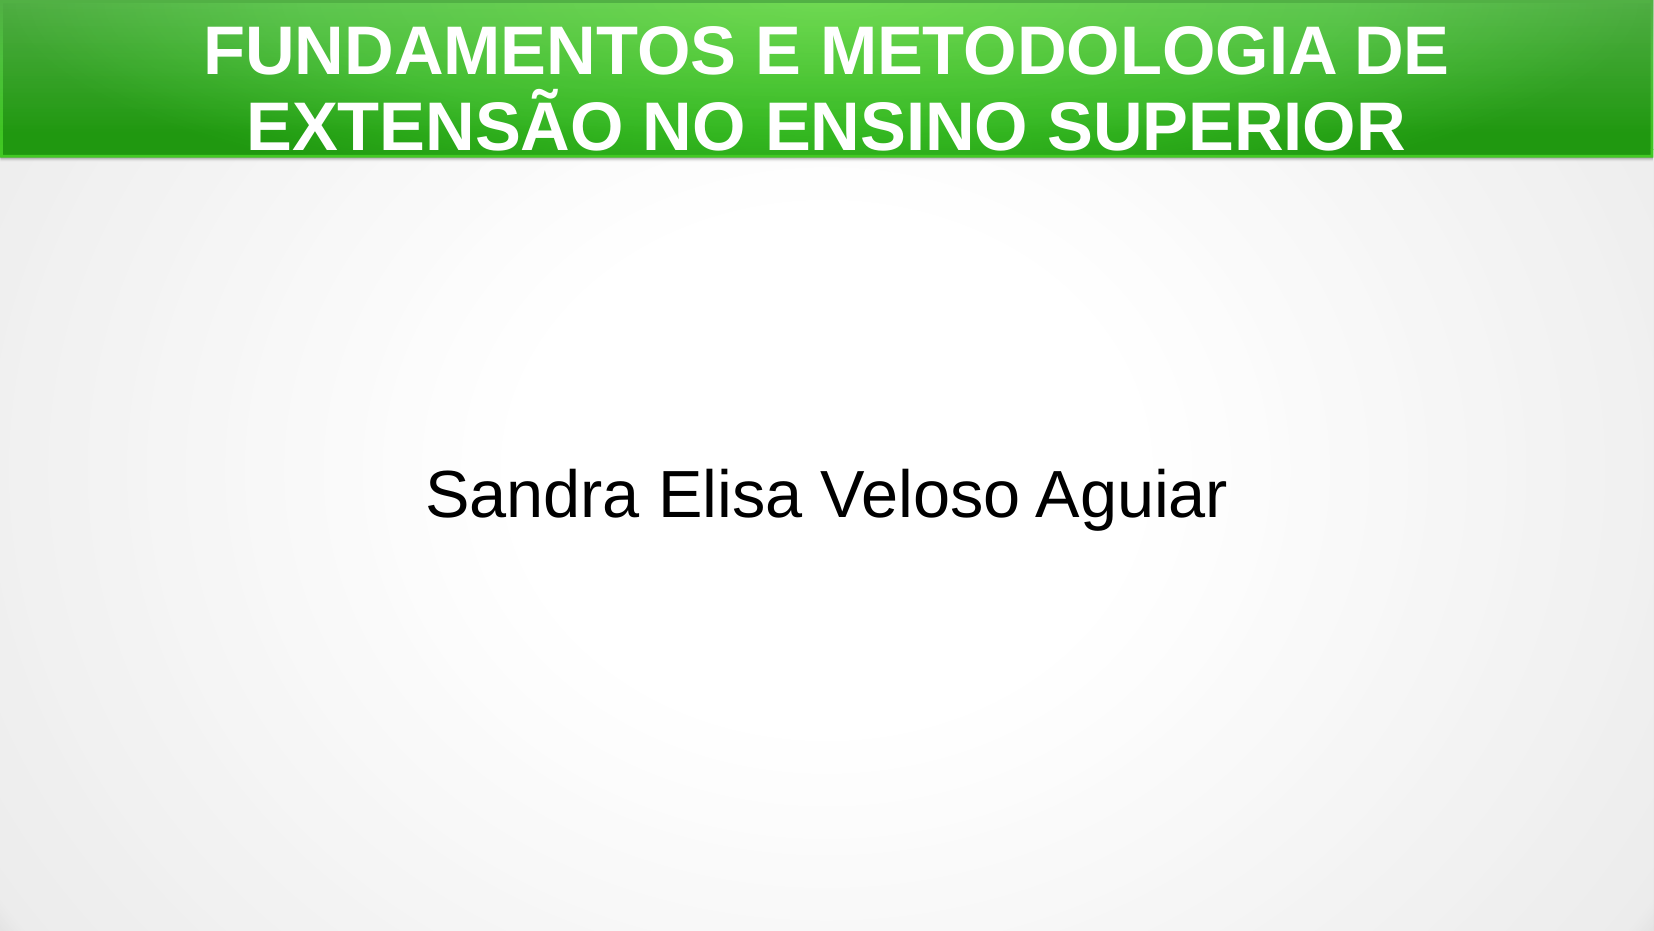

# FUNDAMENTOS E METODOLOGIA DE EXTENSÃO NO ENSINO SUPERIOR
Sandra Elisa Veloso Aguiar